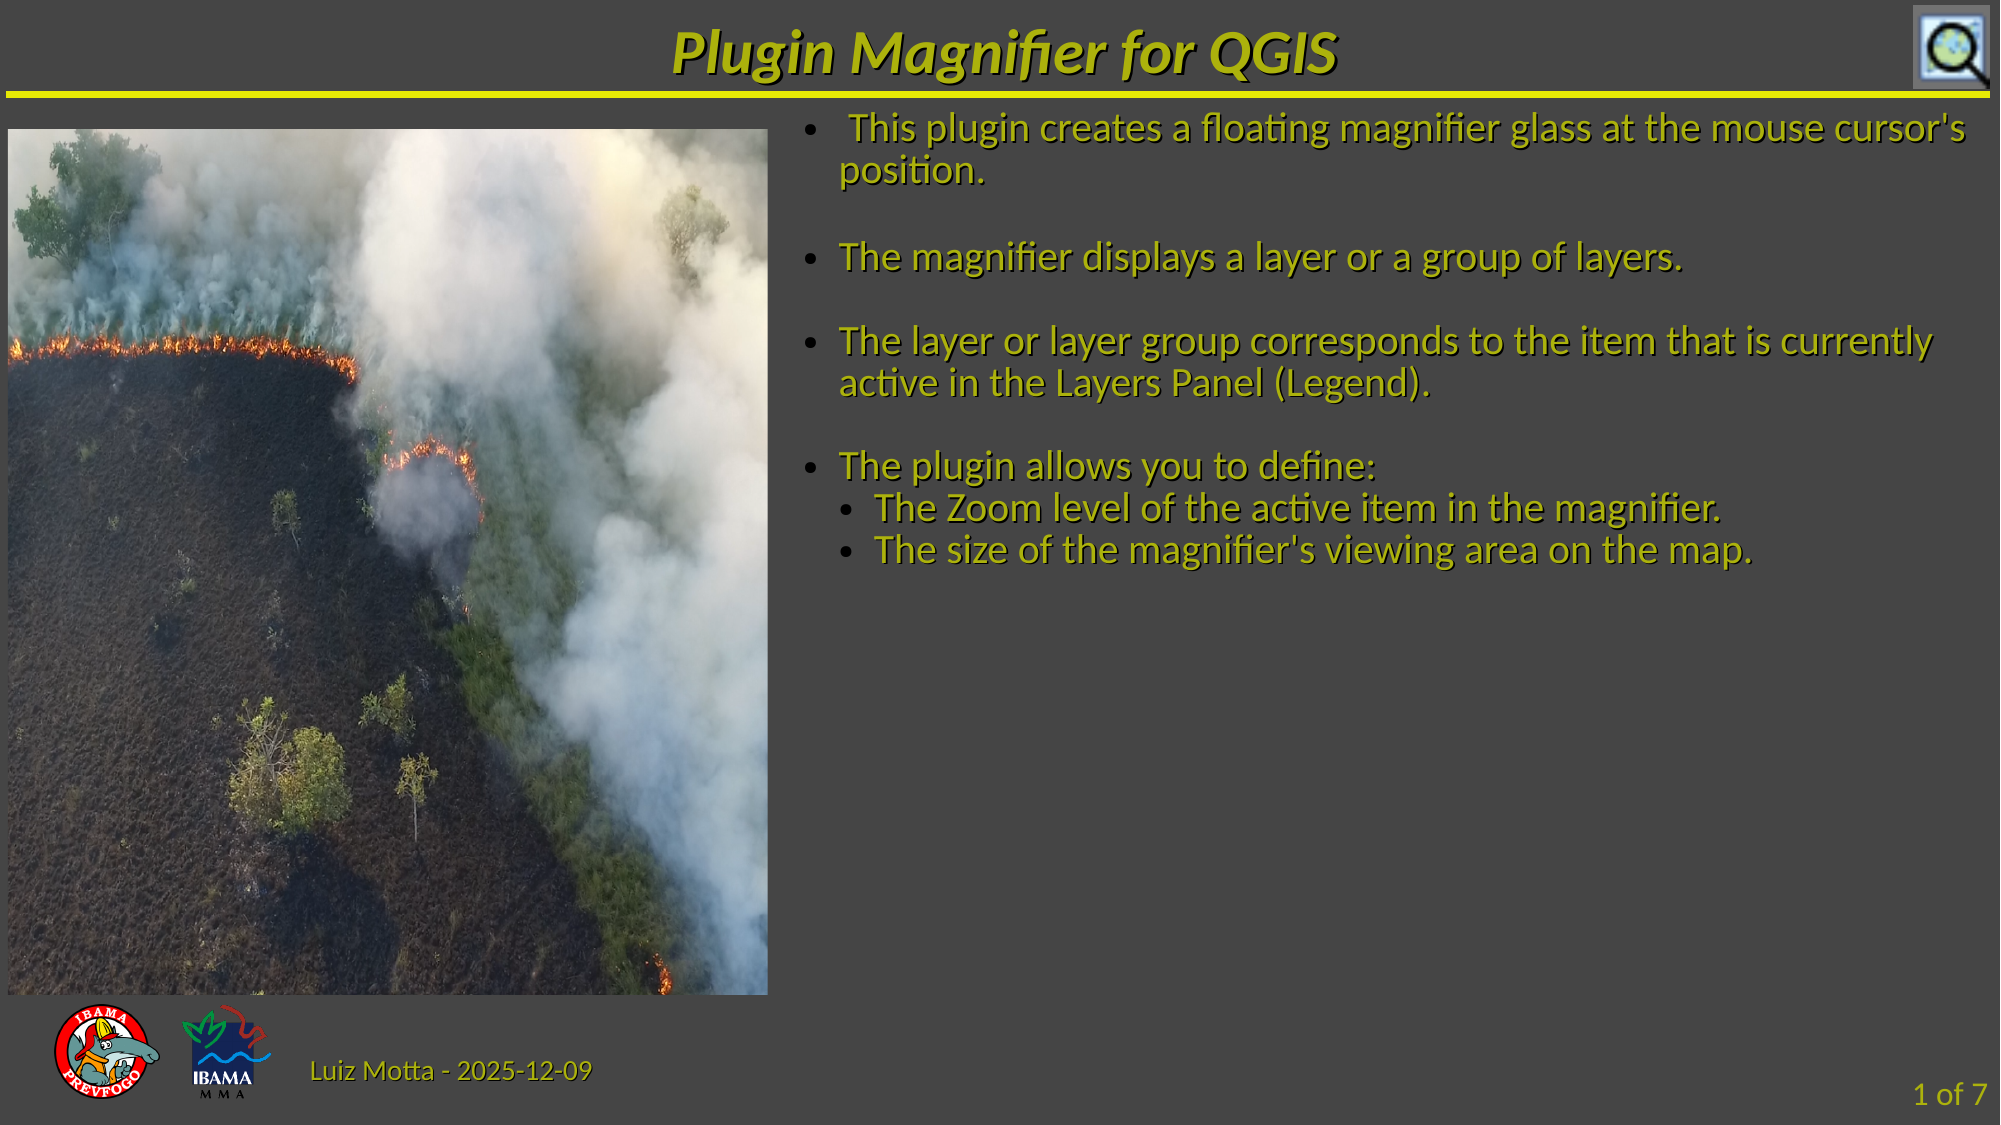

# Plugin Magnifier for QGIS
 This plugin creates a floating magnifier glass at the mouse cursor's position.
The magnifier displays a layer or a group of layers.
The layer or layer group corresponds to the item that is currently active in the Layers Panel (Legend).
The plugin allows you to define:
The Zoom level of the active item in the magnifier.
The size of the magnifier's viewing area on the map.
Luiz Motta - 2025-12-09
1 of 7